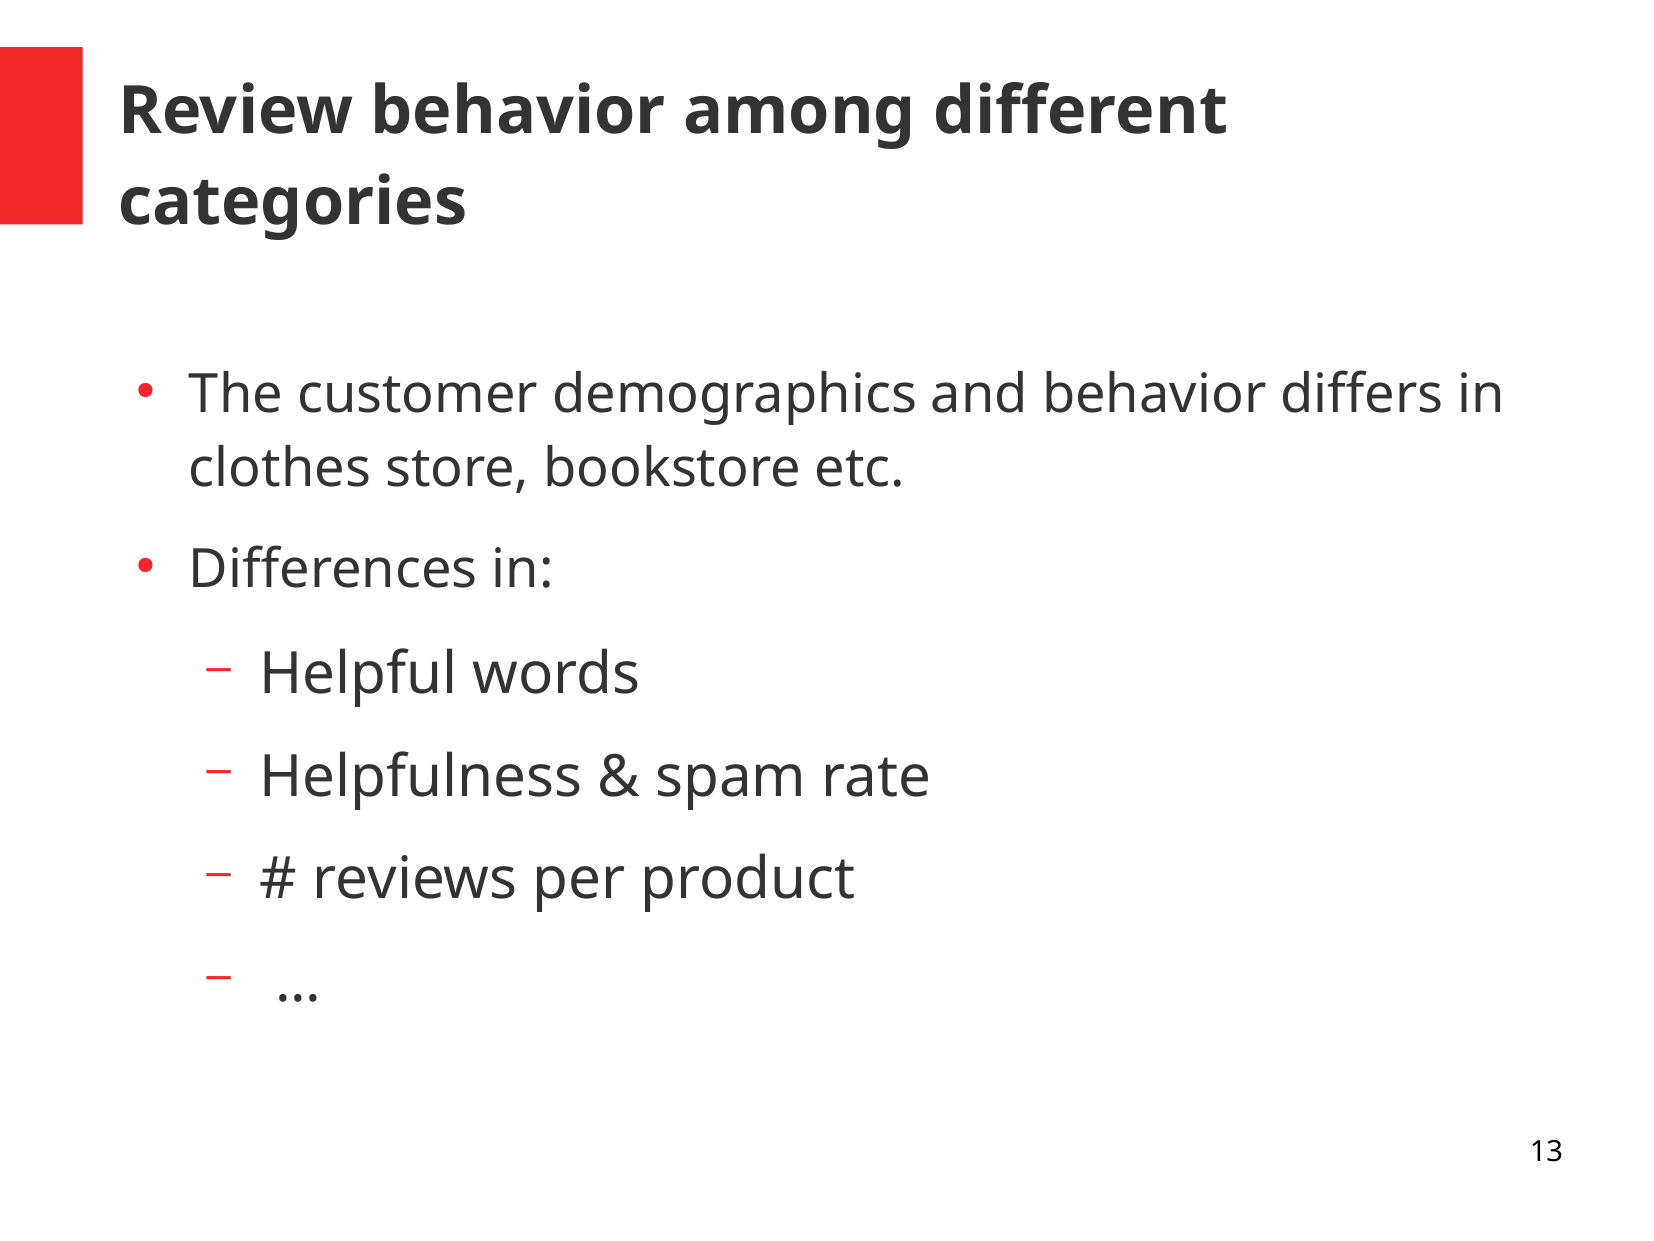

# Review behavior among different categories
The customer demographics and behavior differs in clothes store, bookstore etc.
Differences in:
Helpful words
Helpfulness & spam rate
# reviews per product
 ...
13